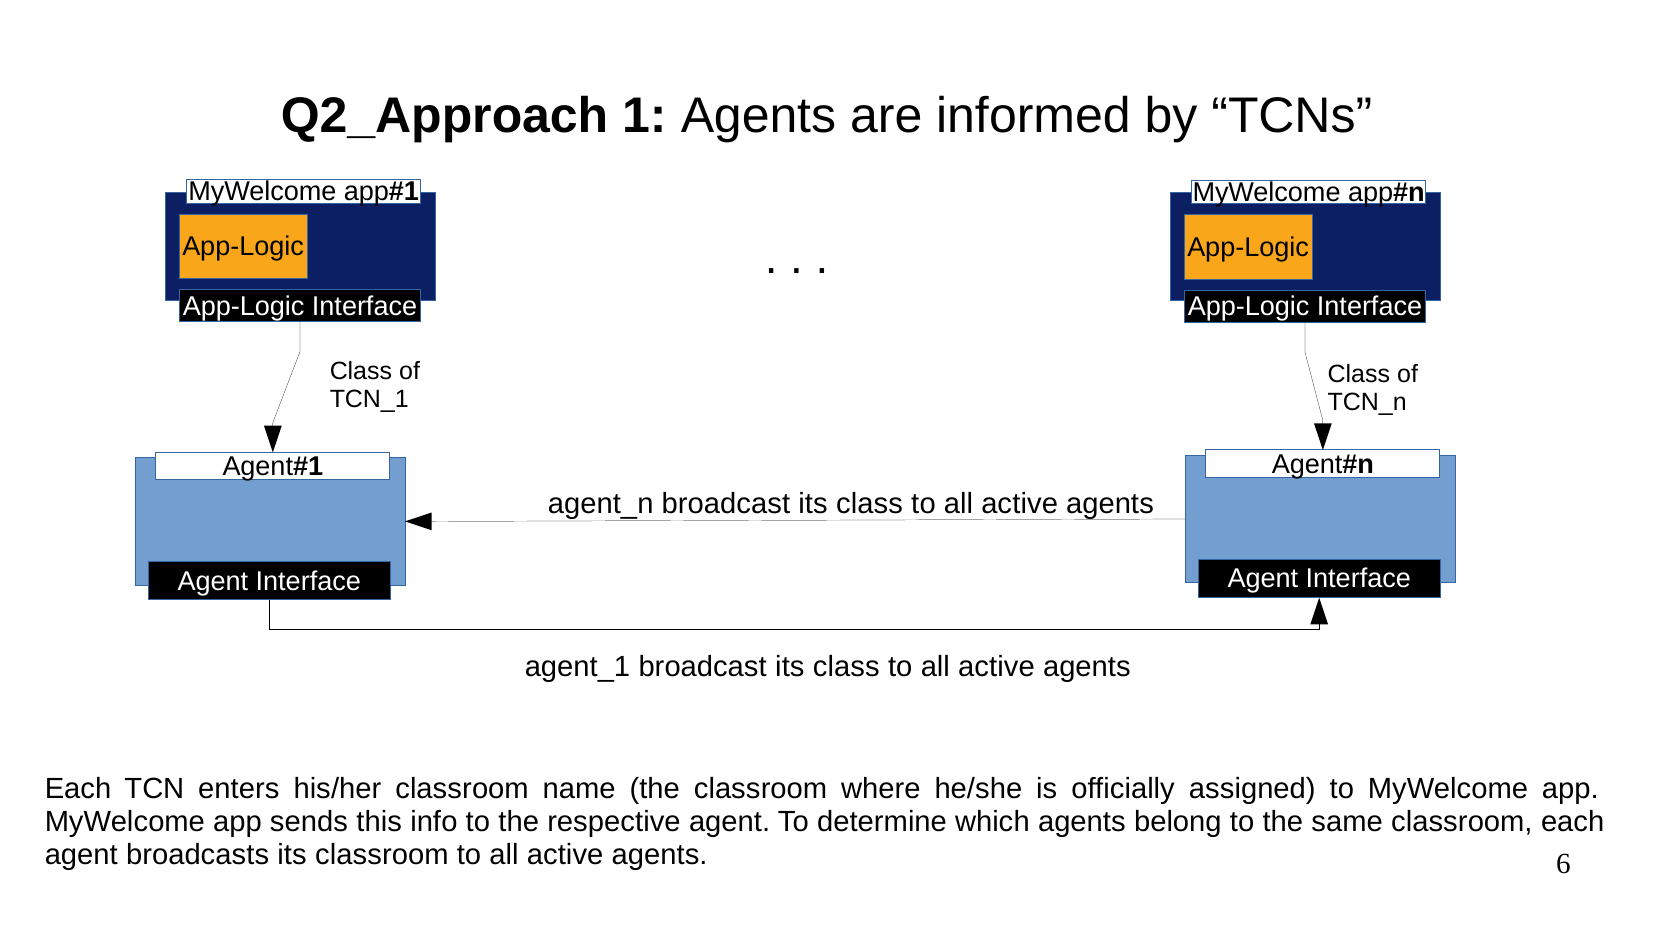

# Q2_Approach 1: Agents are informed by “TCNs”
MyWelcome app_1
MyWelcome app#1
MyWelcome app_1
MyWelcome app#n
App-Logic
App-Logic
App-Logic
App-Logic
. . .
App-Logic Interface
App-Logic Interface
App-Logic Interface
App-Logic Interface
Class of
TCN_1
Class of
TCN_n
Agent#n
Agent#1
agent_n broadcast its class to all active agents
Agent Interface
Agent Interface
agent_1 broadcast its class to all active agents
Each TCN enters his/her classroom name (the classroom where he/she is officially assigned) to MyWelcome app.
MyWelcome app sends this info to the respective agent. To determine which agents belong to the same classroom, each
agent broadcasts its classroom to all active agents.
6